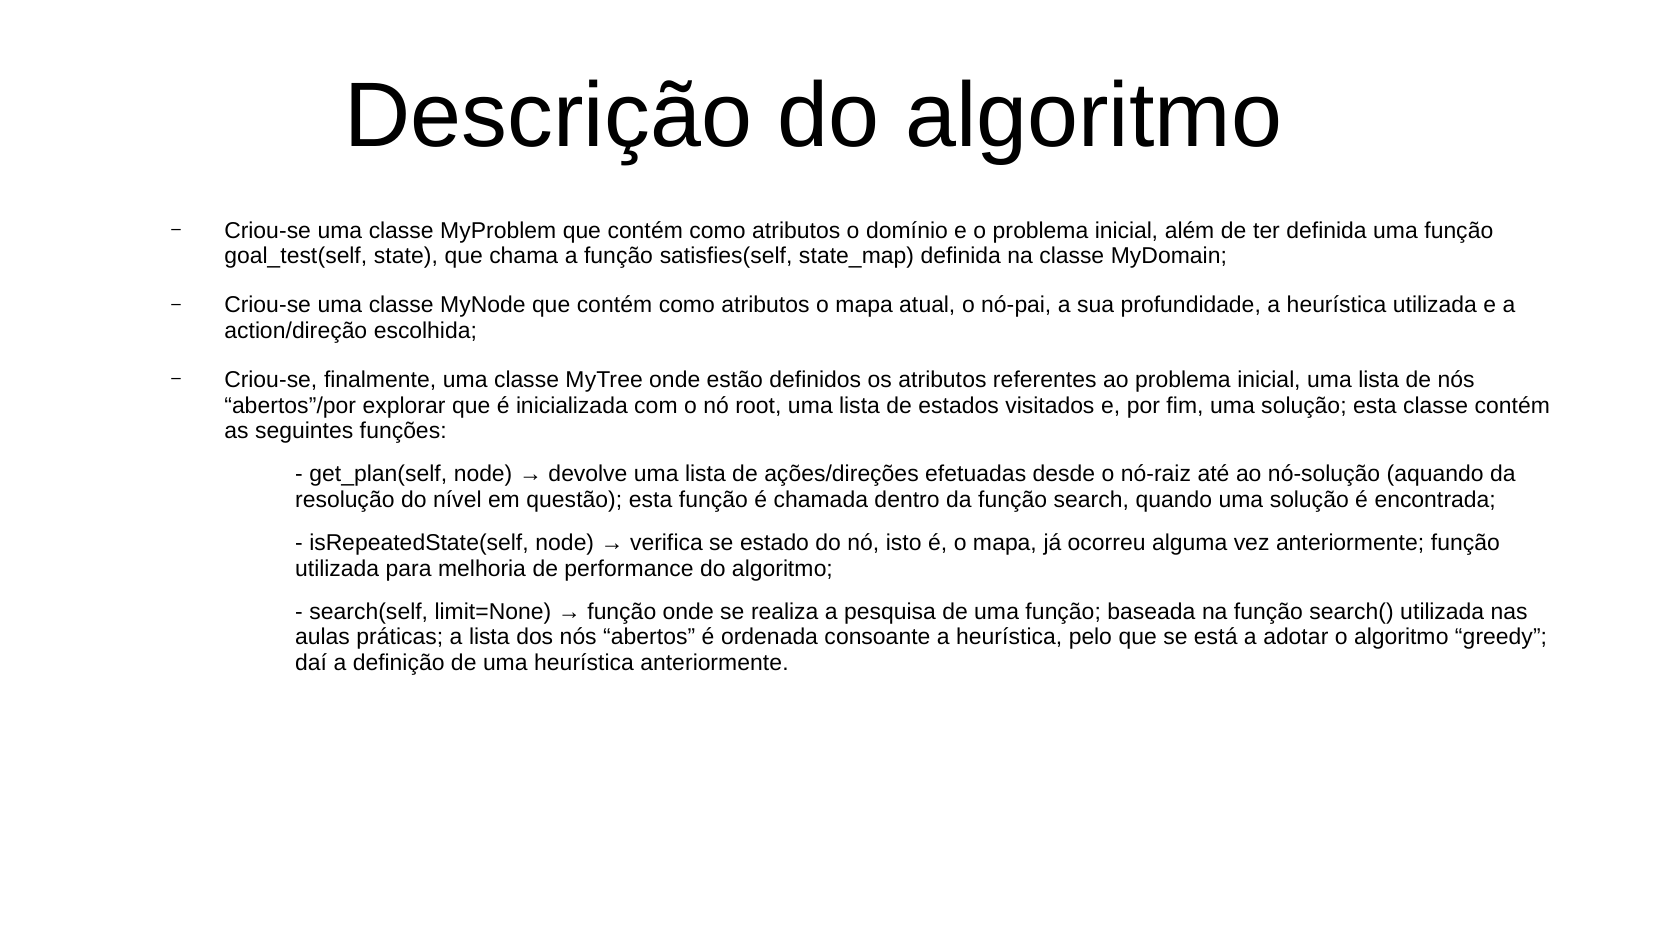

# Descrição do algoritmo
Criou-se uma classe MyProblem que contém como atributos o domínio e o problema inicial, além de ter definida uma função goal_test(self, state), que chama a função satisfies(self, state_map) definida na classe MyDomain;
Criou-se uma classe MyNode que contém como atributos o mapa atual, o nó-pai, a sua profundidade, a heurística utilizada e a action/direção escolhida;
Criou-se, finalmente, uma classe MyTree onde estão definidos os atributos referentes ao problema inicial, uma lista de nós “abertos”/por explorar que é inicializada com o nó root, uma lista de estados visitados e, por fim, uma solução; esta classe contém as seguintes funções:
- get_plan(self, node) → devolve uma lista de ações/direções efetuadas desde o nó-raiz até ao nó-solução (aquando da resolução do nível em questão); esta função é chamada dentro da função search, quando uma solução é encontrada;
- isRepeatedState(self, node) → verifica se estado do nó, isto é, o mapa, já ocorreu alguma vez anteriormente; função utilizada para melhoria de performance do algoritmo;
- search(self, limit=None) → função onde se realiza a pesquisa de uma função; baseada na função search() utilizada nas aulas práticas; a lista dos nós “abertos” é ordenada consoante a heurística, pelo que se está a adotar o algoritmo “greedy”; daí a definição de uma heurística anteriormente.